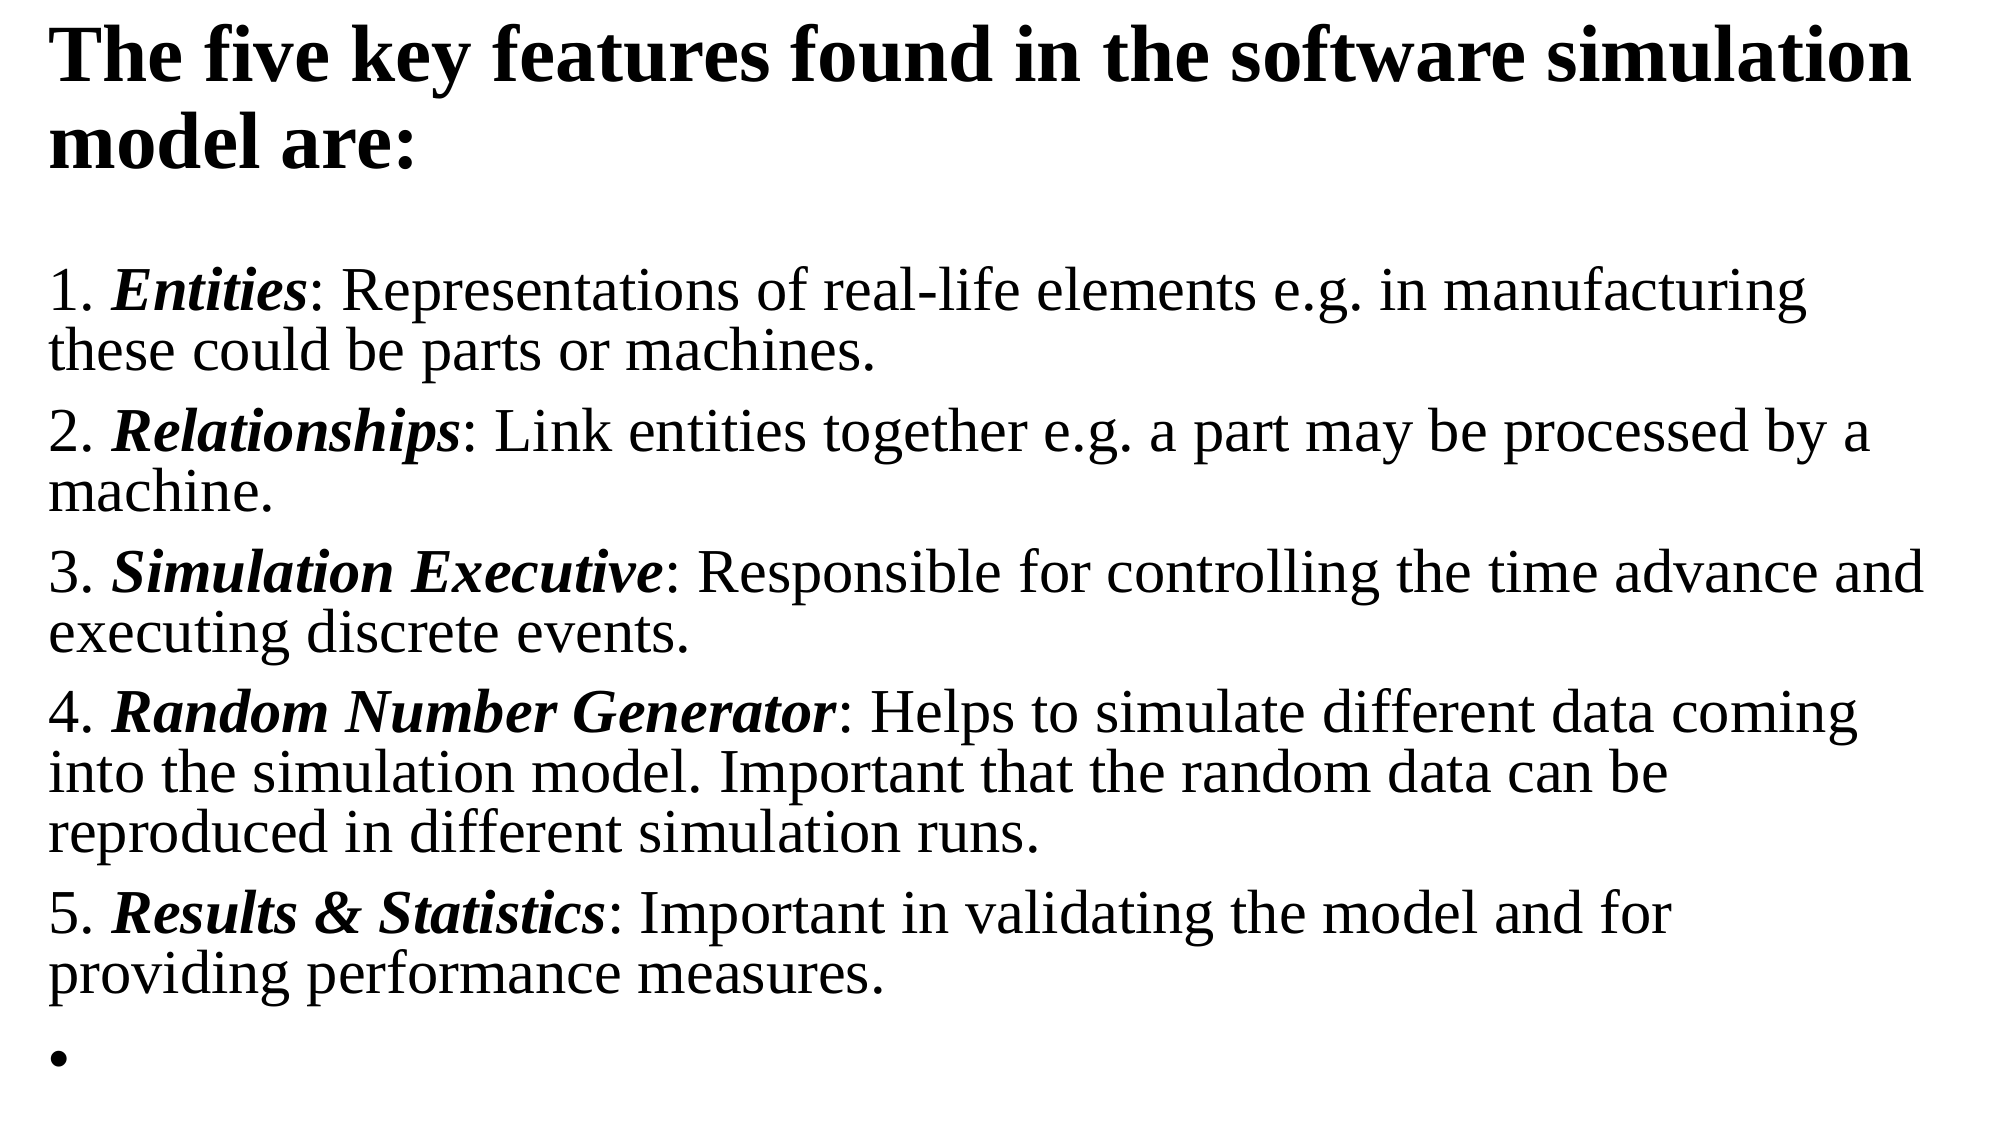

# The five key features found in the software simulation model are:
1. Entities: Representations of real-life elements e.g. in manufacturing these could be parts or machines.
2. Relationships: Link entities together e.g. a part may be processed by a machine.
3. Simulation Executive: Responsible for controlling the time advance and executing discrete events.
4. Random Number Generator: Helps to simulate different data coming into the simulation model. Important that the random data can be reproduced in different simulation runs.
5. Results & Statistics: Important in validating the model and for providing performance measures.